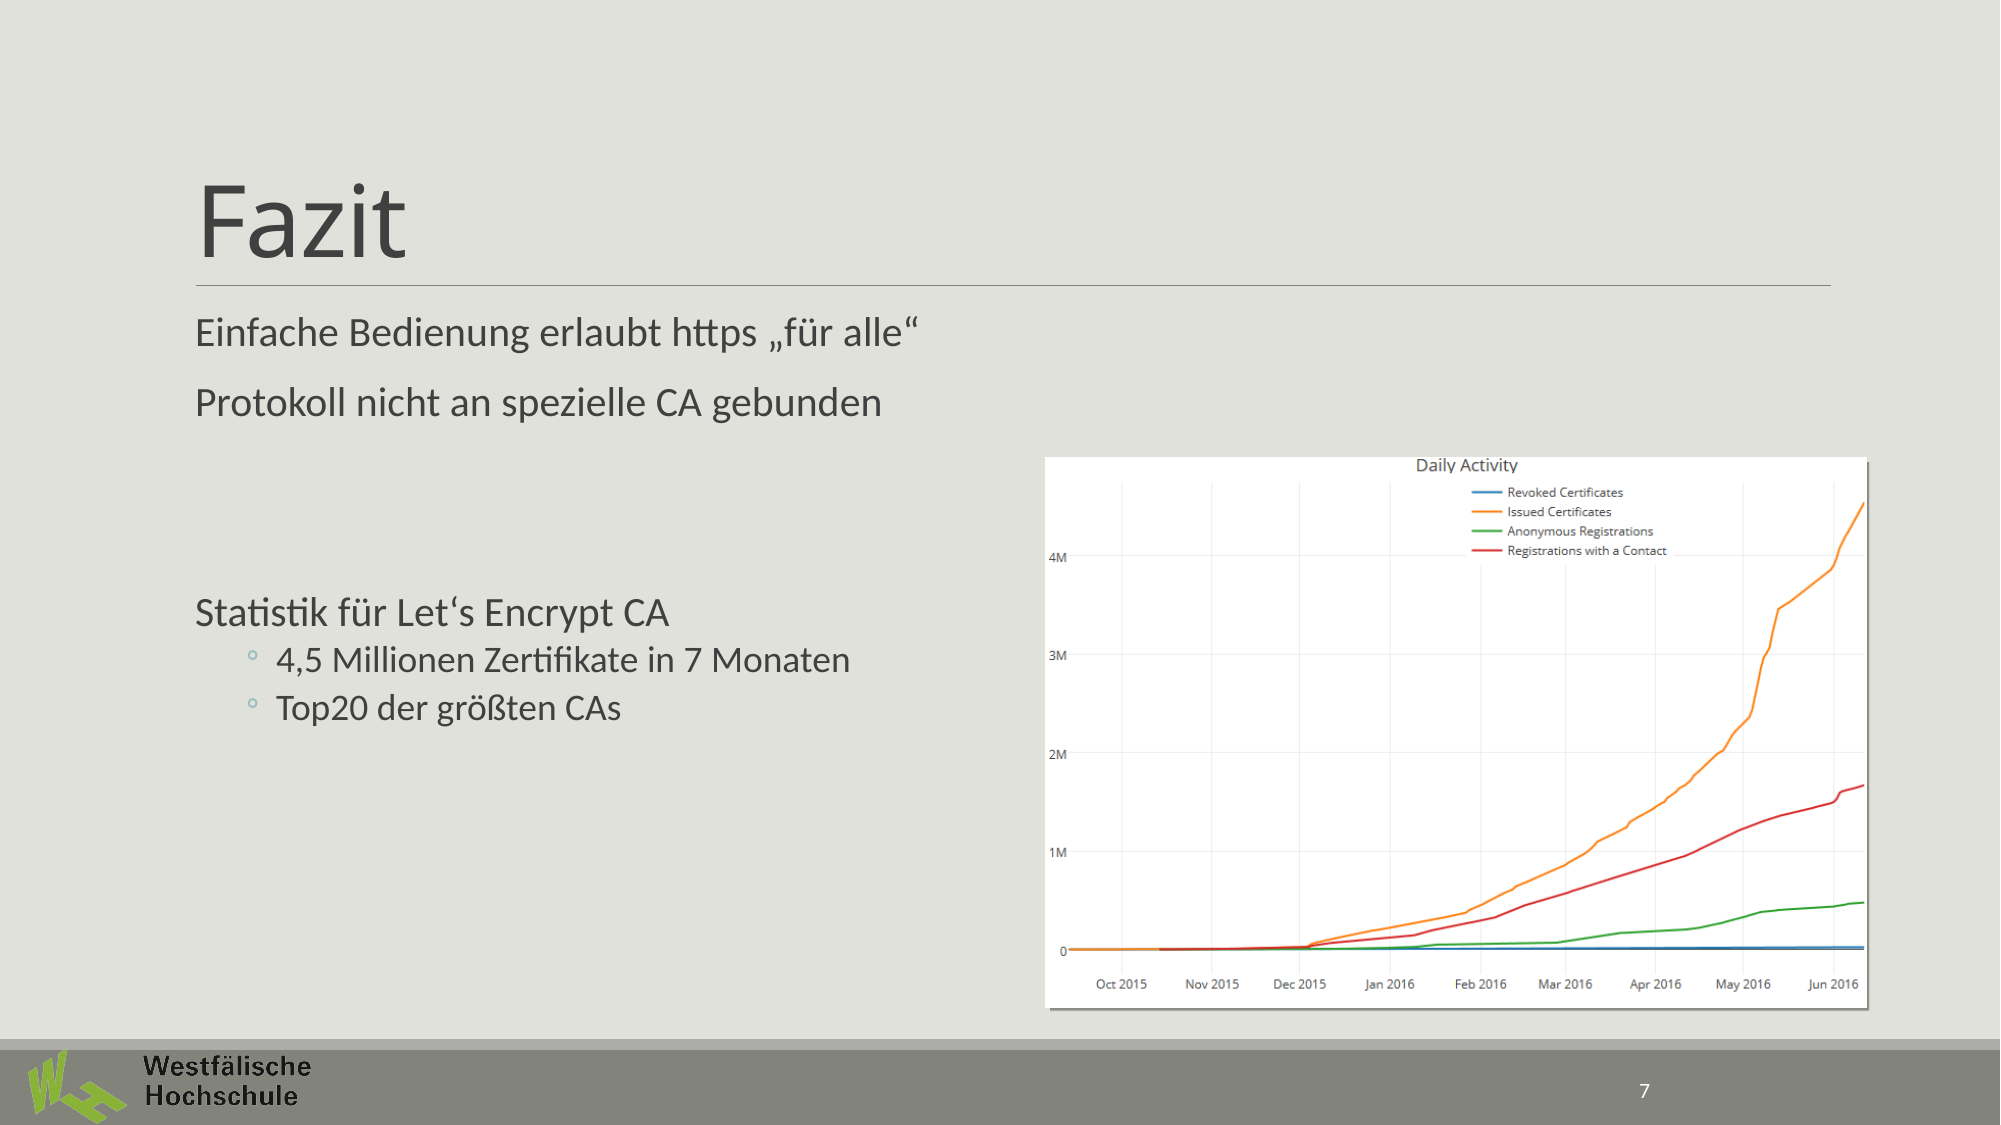

# Fazit
Einfache Bedienung erlaubt https „für alle“
Protokoll nicht an spezielle CA gebunden
Statistik für Let‘s Encrypt CA
4,5 Millionen Zertifikate in 7 Monaten
Top20 der größten CAs